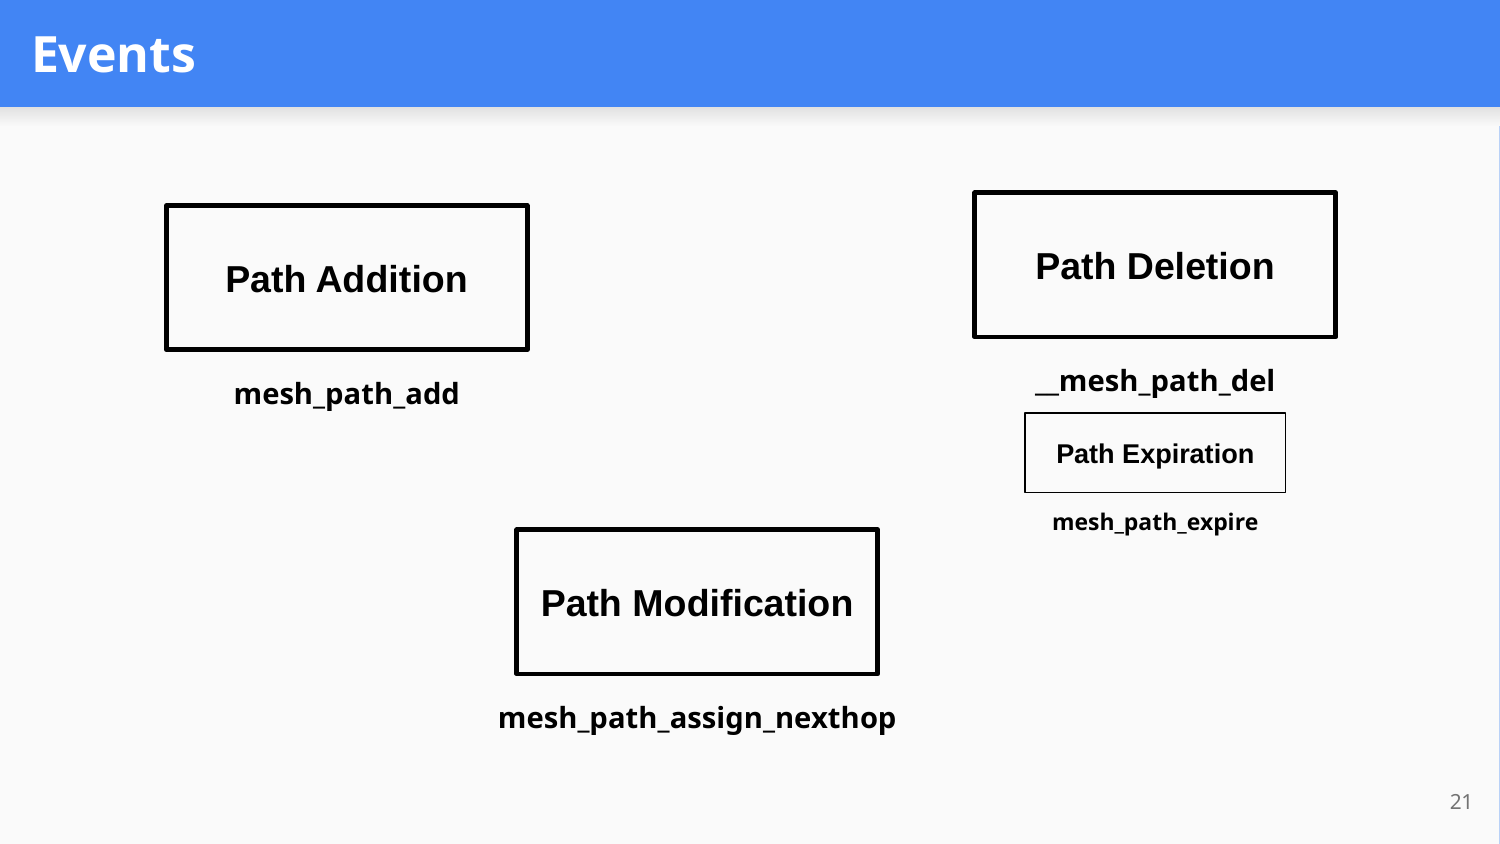

# Events
Path Deletion
Path Addition
__mesh_path_del
mesh_path_add
Path Expiration
mesh_path_expire
Path Modification
mesh_path_assign_nexthop